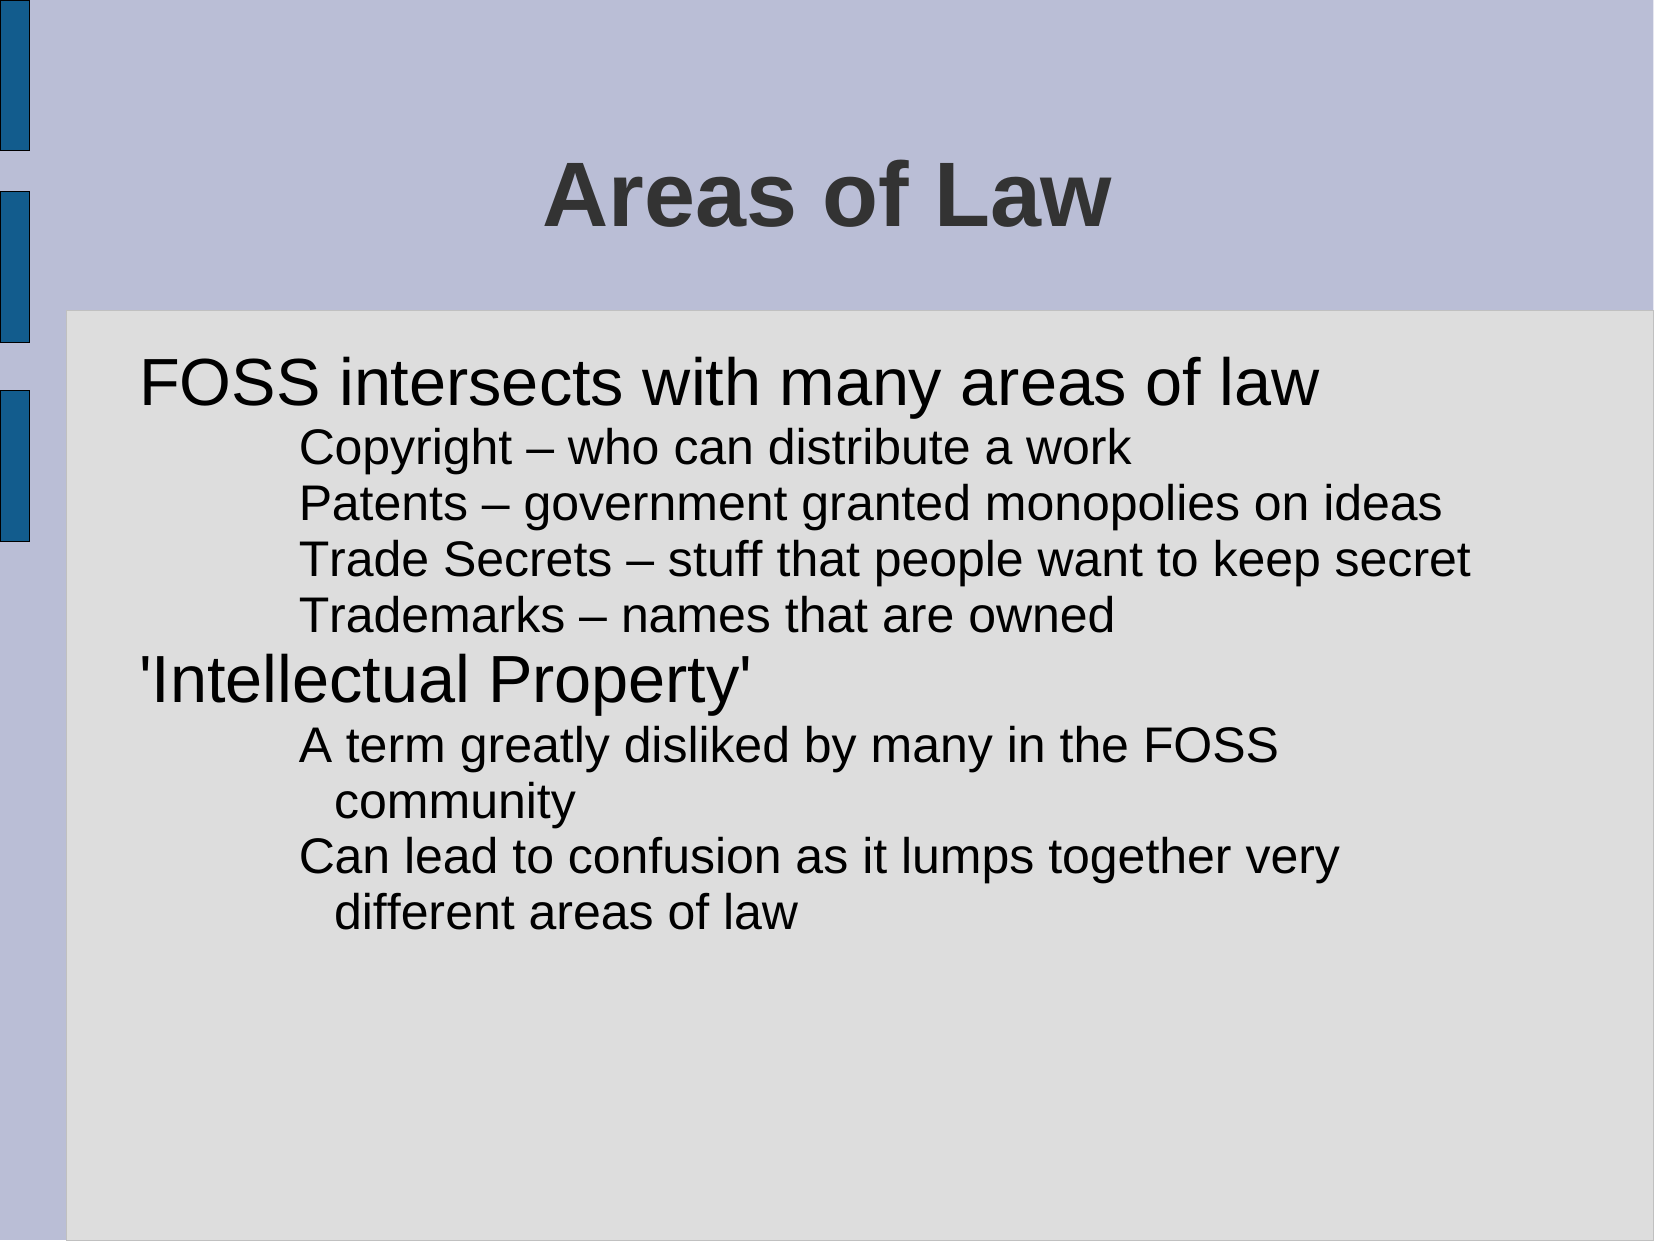

# Areas of Law
FOSS intersects with many areas of law
Copyright – who can distribute a work
Patents – government granted monopolies on ideas
Trade Secrets – stuff that people want to keep secret
Trademarks – names that are owned
'Intellectual Property'
A term greatly disliked by many in the FOSS community
Can lead to confusion as it lumps together very different areas of law